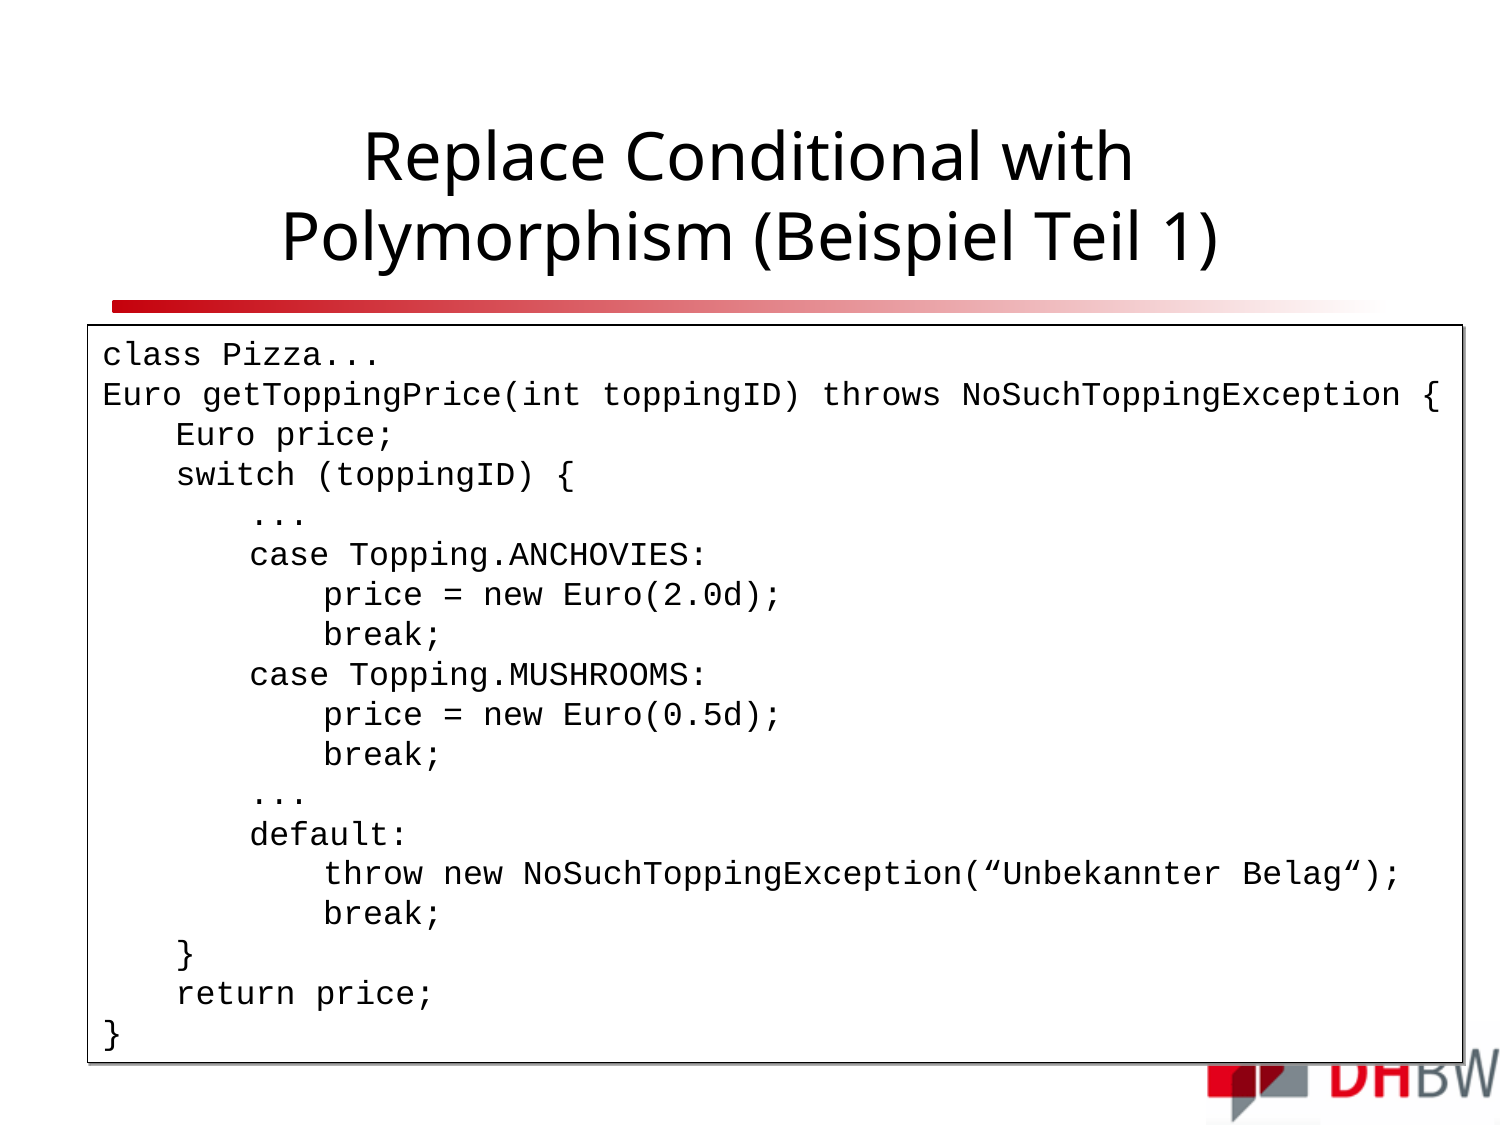

# Replace Conditional with Polymorphism (Beispiel Teil 1)
class Pizza...
Euro getToppingPrice(int toppingID) throws NoSuchToppingException {
	Euro price;
	switch (toppingID) {
		...
		case Topping.ANCHOVIES:
			price = new Euro(2.0d);
			break;
		case Topping.MUSHROOMS:
			price = new Euro(0.5d);
			break;
		...
		default:
			throw new NoSuchToppingException(“Unbekannter Belag“);
			break;
	}
	return price;
}